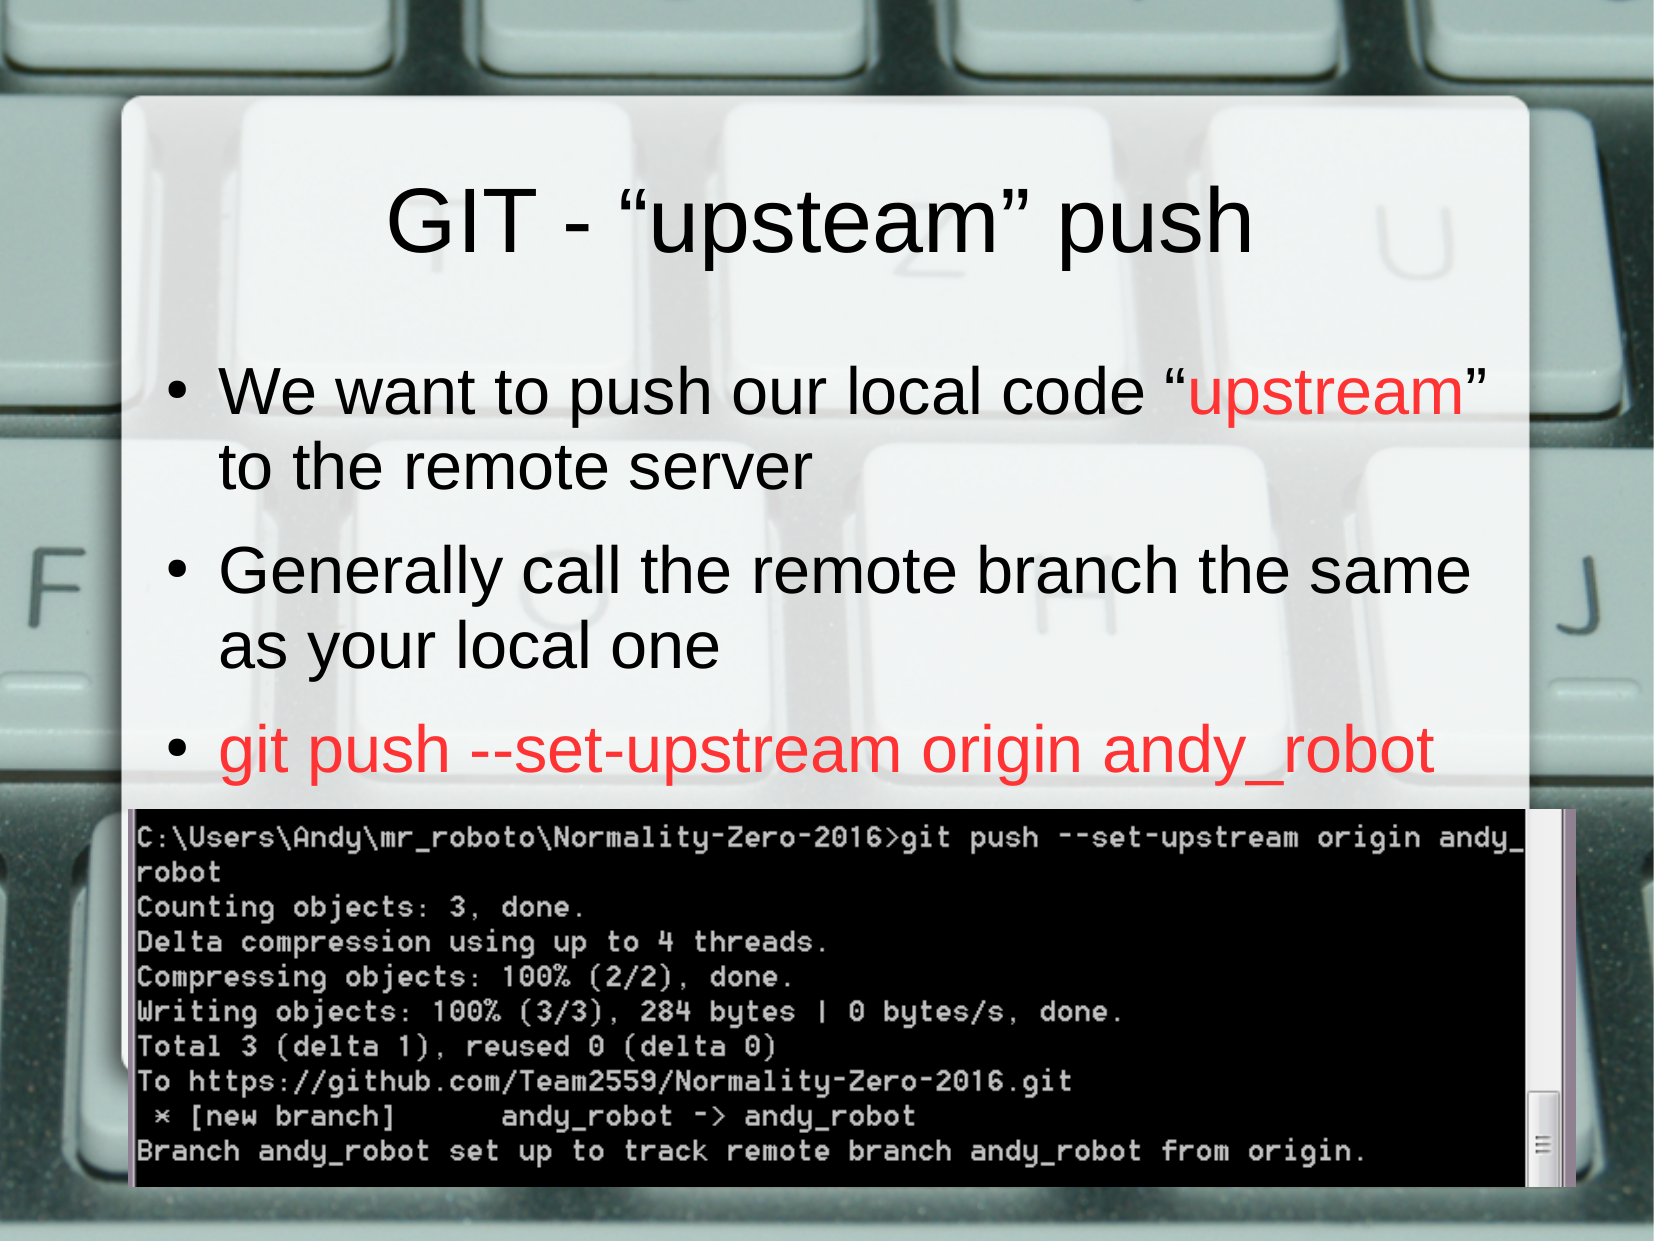

# GIT - “upsteam” push
We want to push our local code “upstream” to the remote server
Generally call the remote branch the same as your local one
git push --set-upstream origin andy_robot